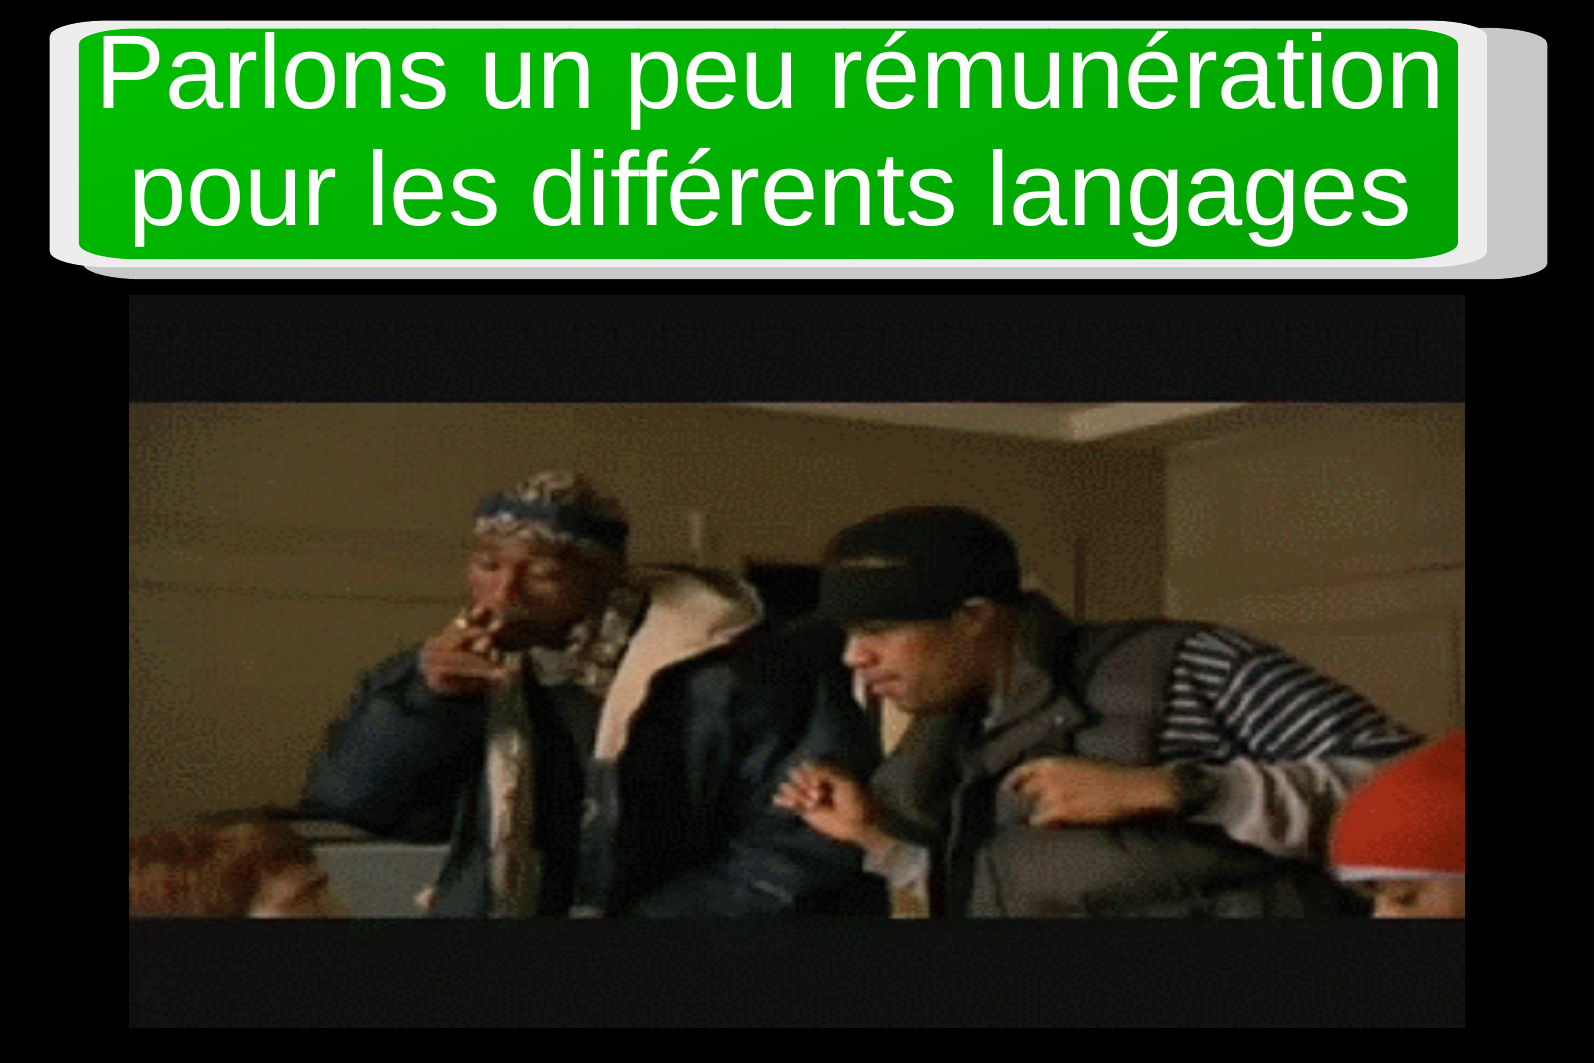

# Parlons un peu rémunération pour les différents langages